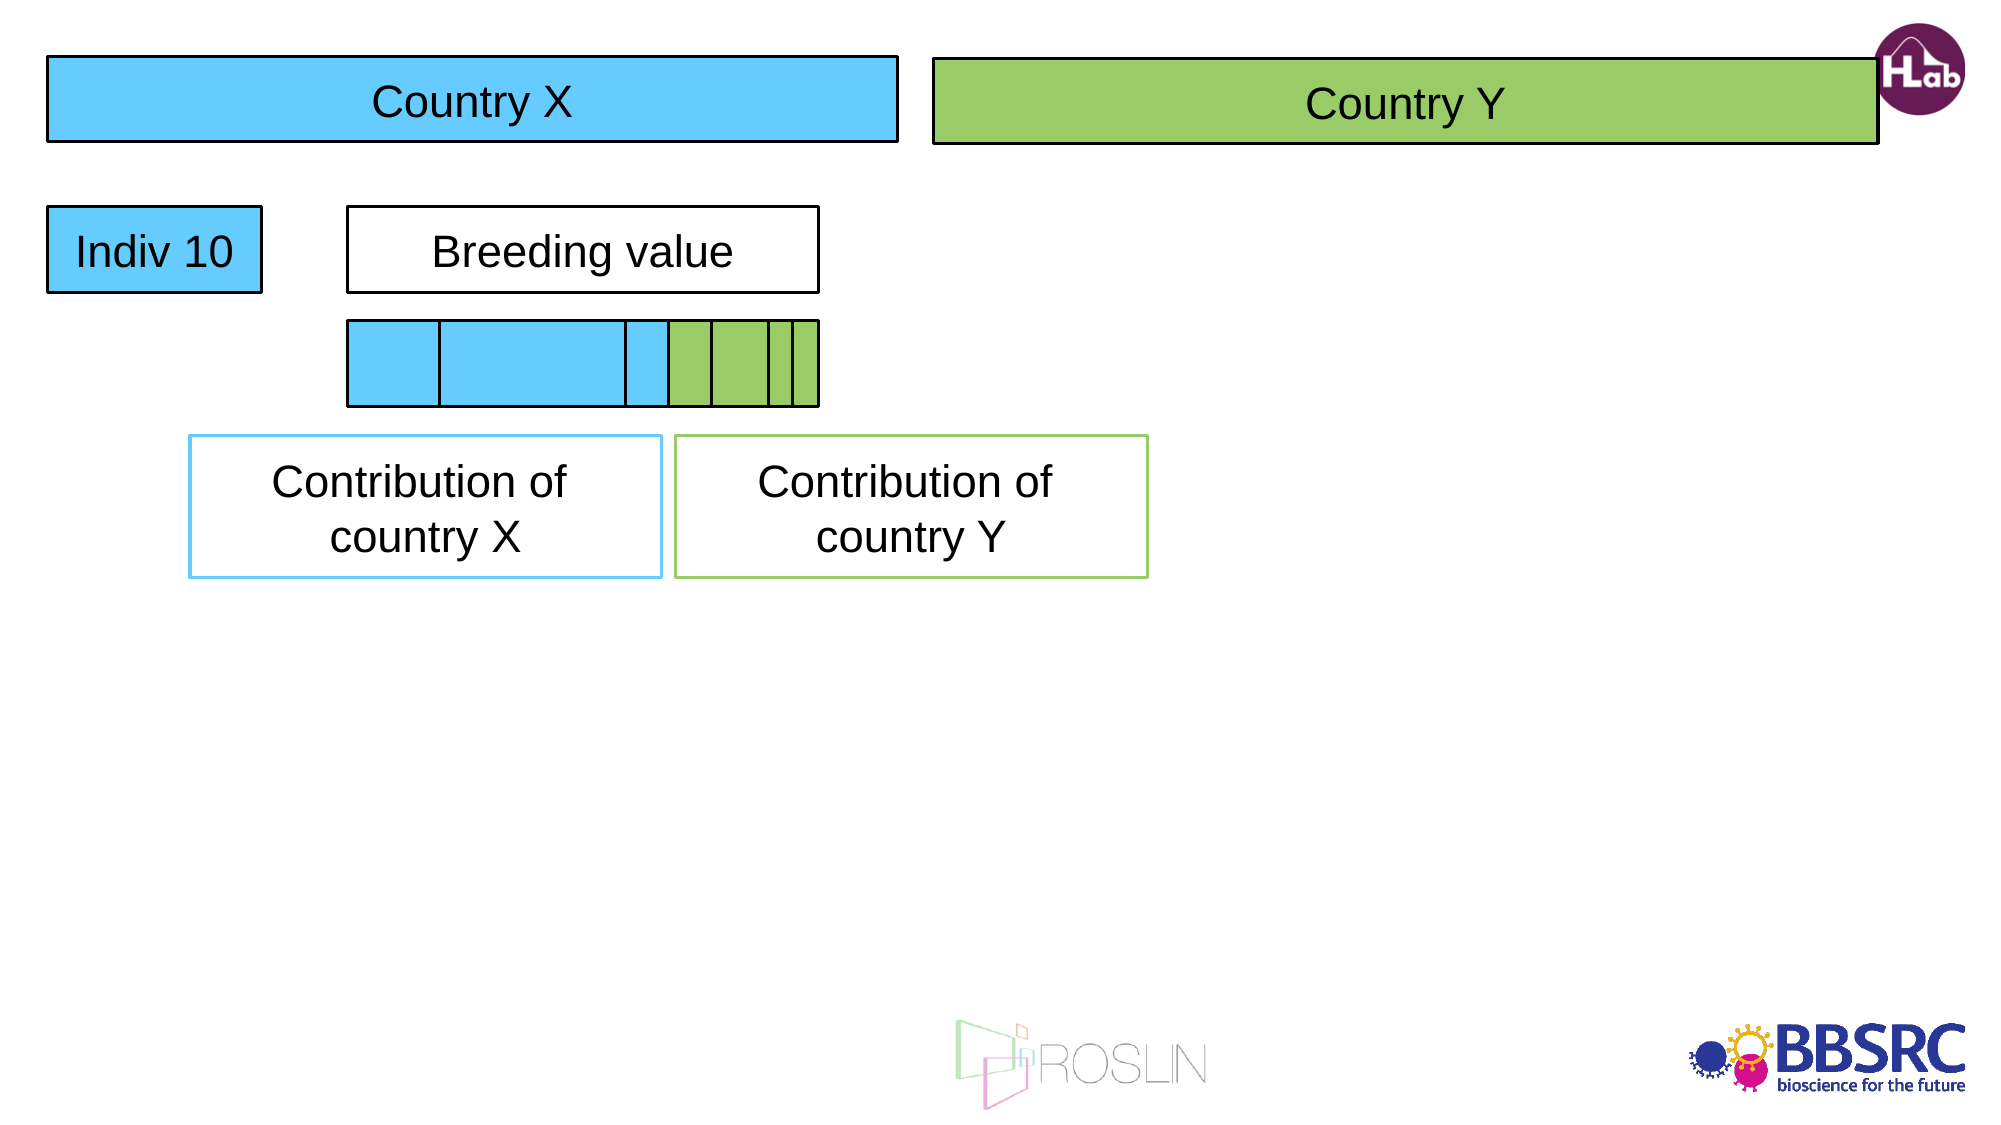

Country X
Country Y
Indiv 10
True genetic value
Breeding value
Contribution of
country X
Contribution of
country Y